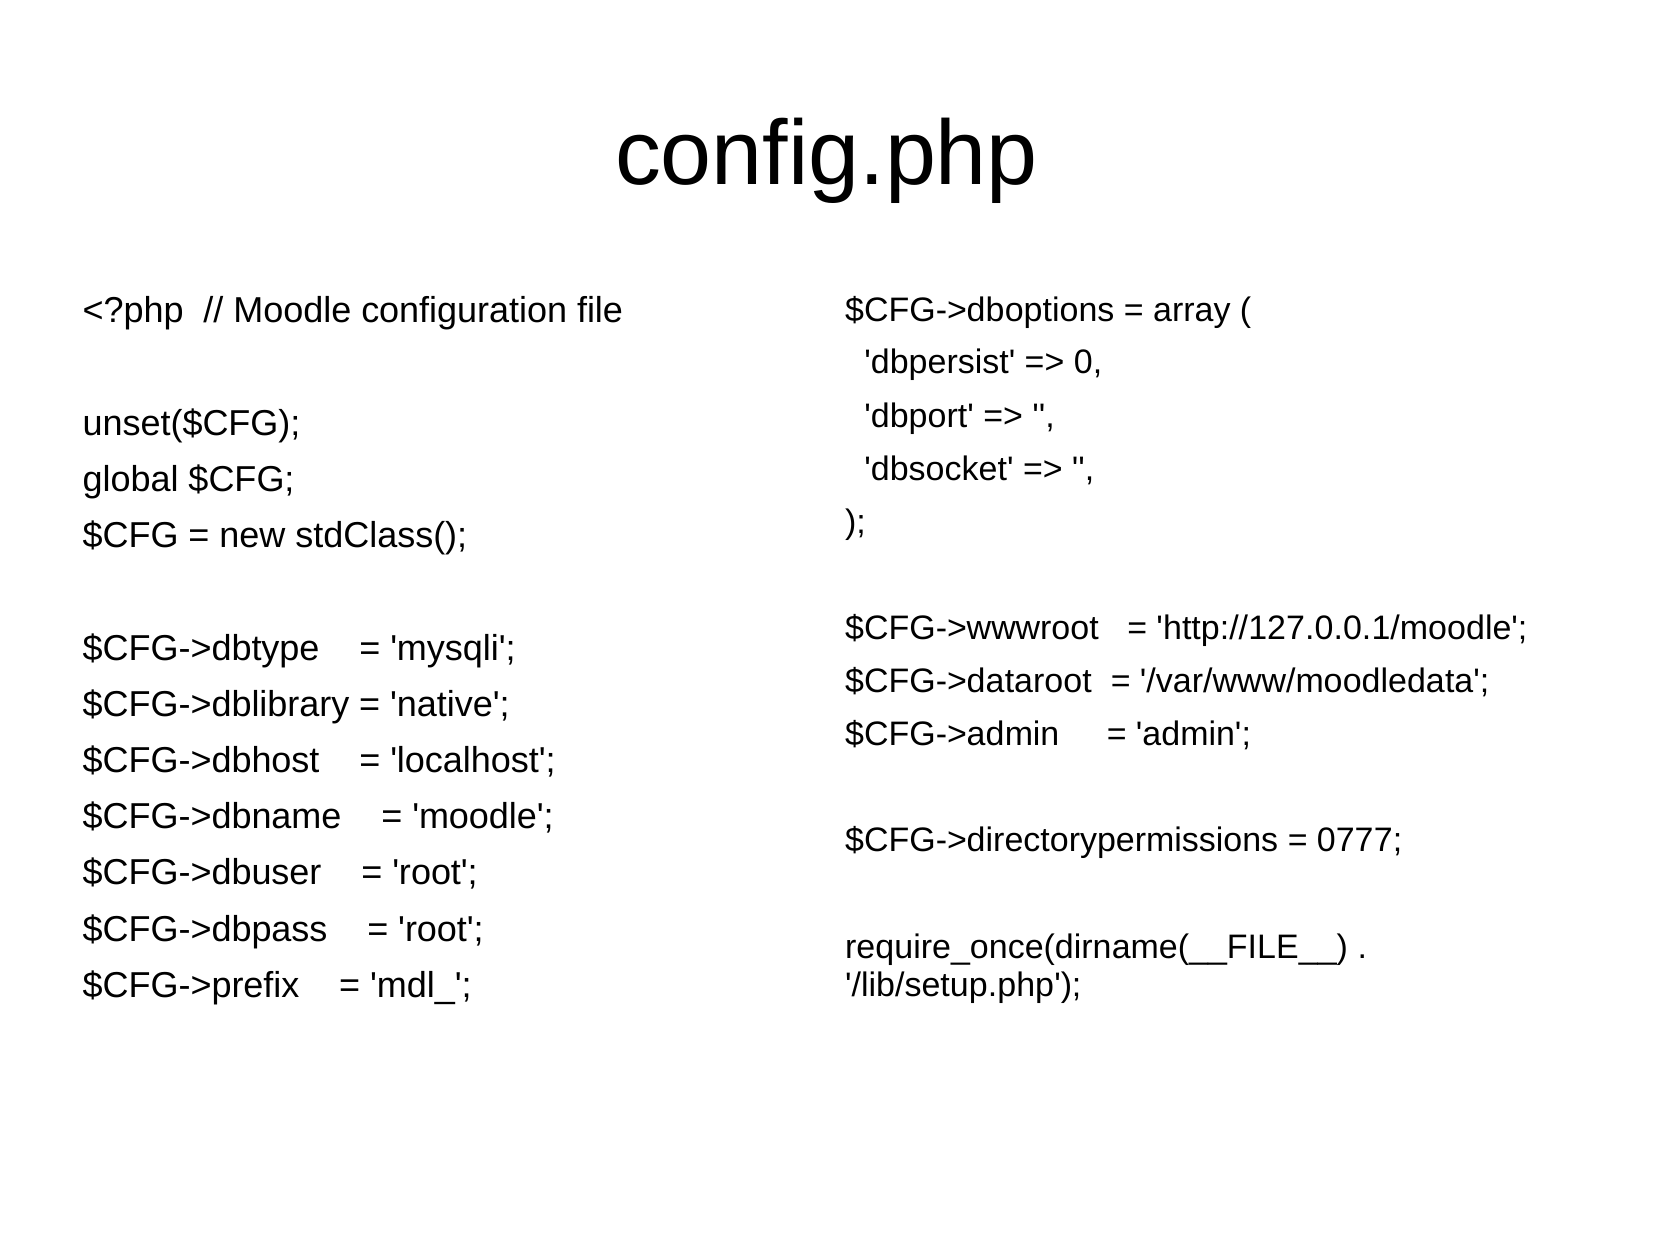

# config.php
<?php // Moodle configuration file
unset($CFG);
global $CFG;
$CFG = new stdClass();
$CFG->dbtype = 'mysqli';
$CFG->dblibrary = 'native';
$CFG->dbhost = 'localhost';
$CFG->dbname = 'moodle';
$CFG->dbuser = 'root';
$CFG->dbpass = 'root';
$CFG->prefix = 'mdl_';
$CFG->dboptions = array (
 'dbpersist' => 0,
 'dbport' => '',
 'dbsocket' => '',
);
$CFG->wwwroot = 'http://127.0.0.1/moodle';
$CFG->dataroot = '/var/www/moodledata';
$CFG->admin = 'admin';
$CFG->directorypermissions = 0777;
require_once(dirname(__FILE__) . '/lib/setup.php');